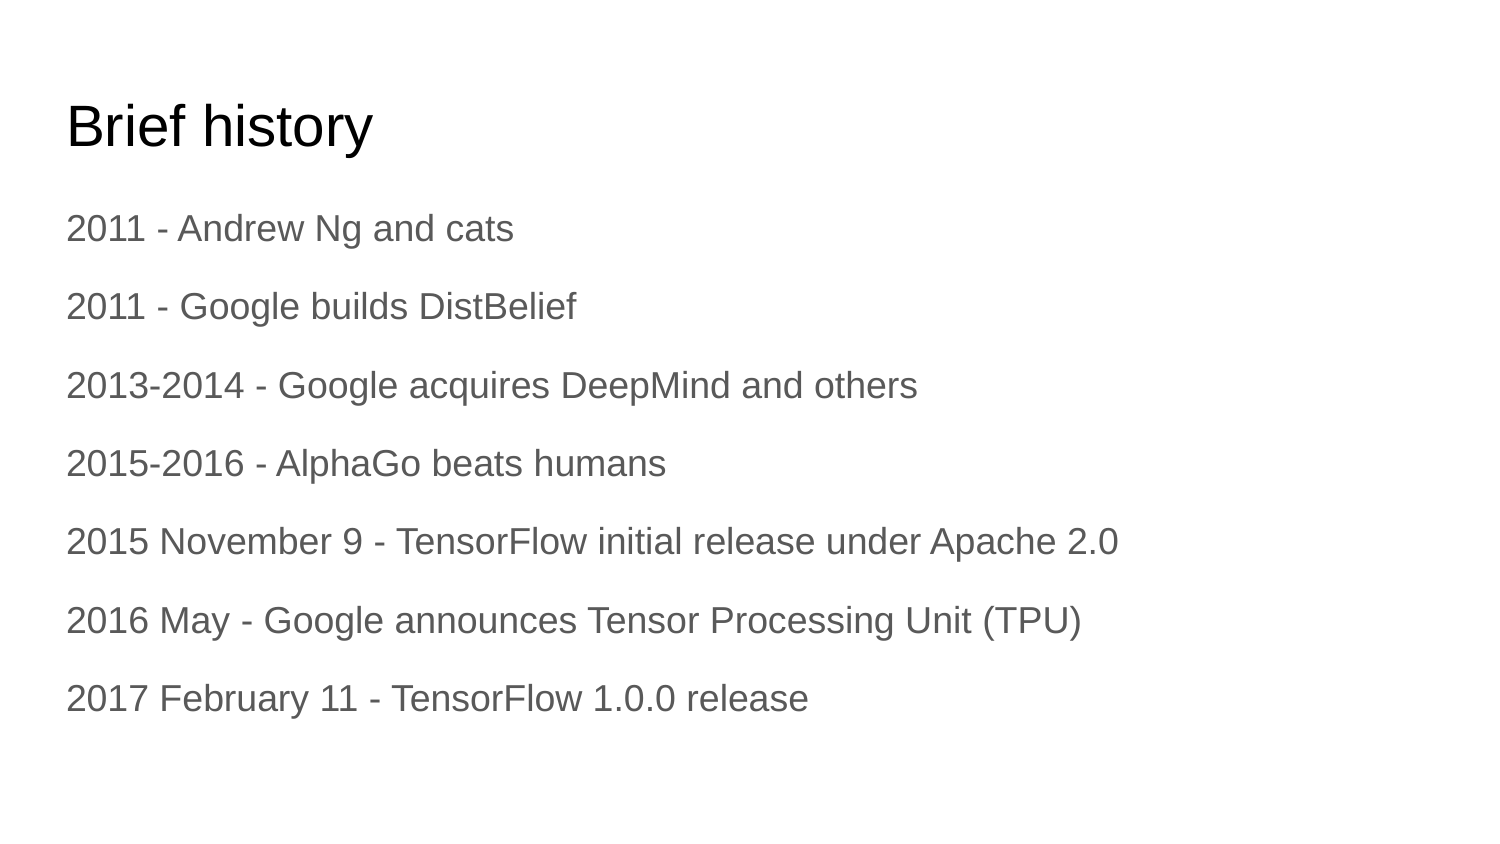

# Brief history
2011 - Andrew Ng and cats
2011 - Google builds DistBelief
2013-2014 - Google acquires DeepMind and others
2015-2016 - AlphaGo beats humans
2015 November 9 - TensorFlow initial release under Apache 2.0
2016 May - Google announces Tensor Processing Unit (TPU)
2017 February 11 - TensorFlow 1.0.0 release